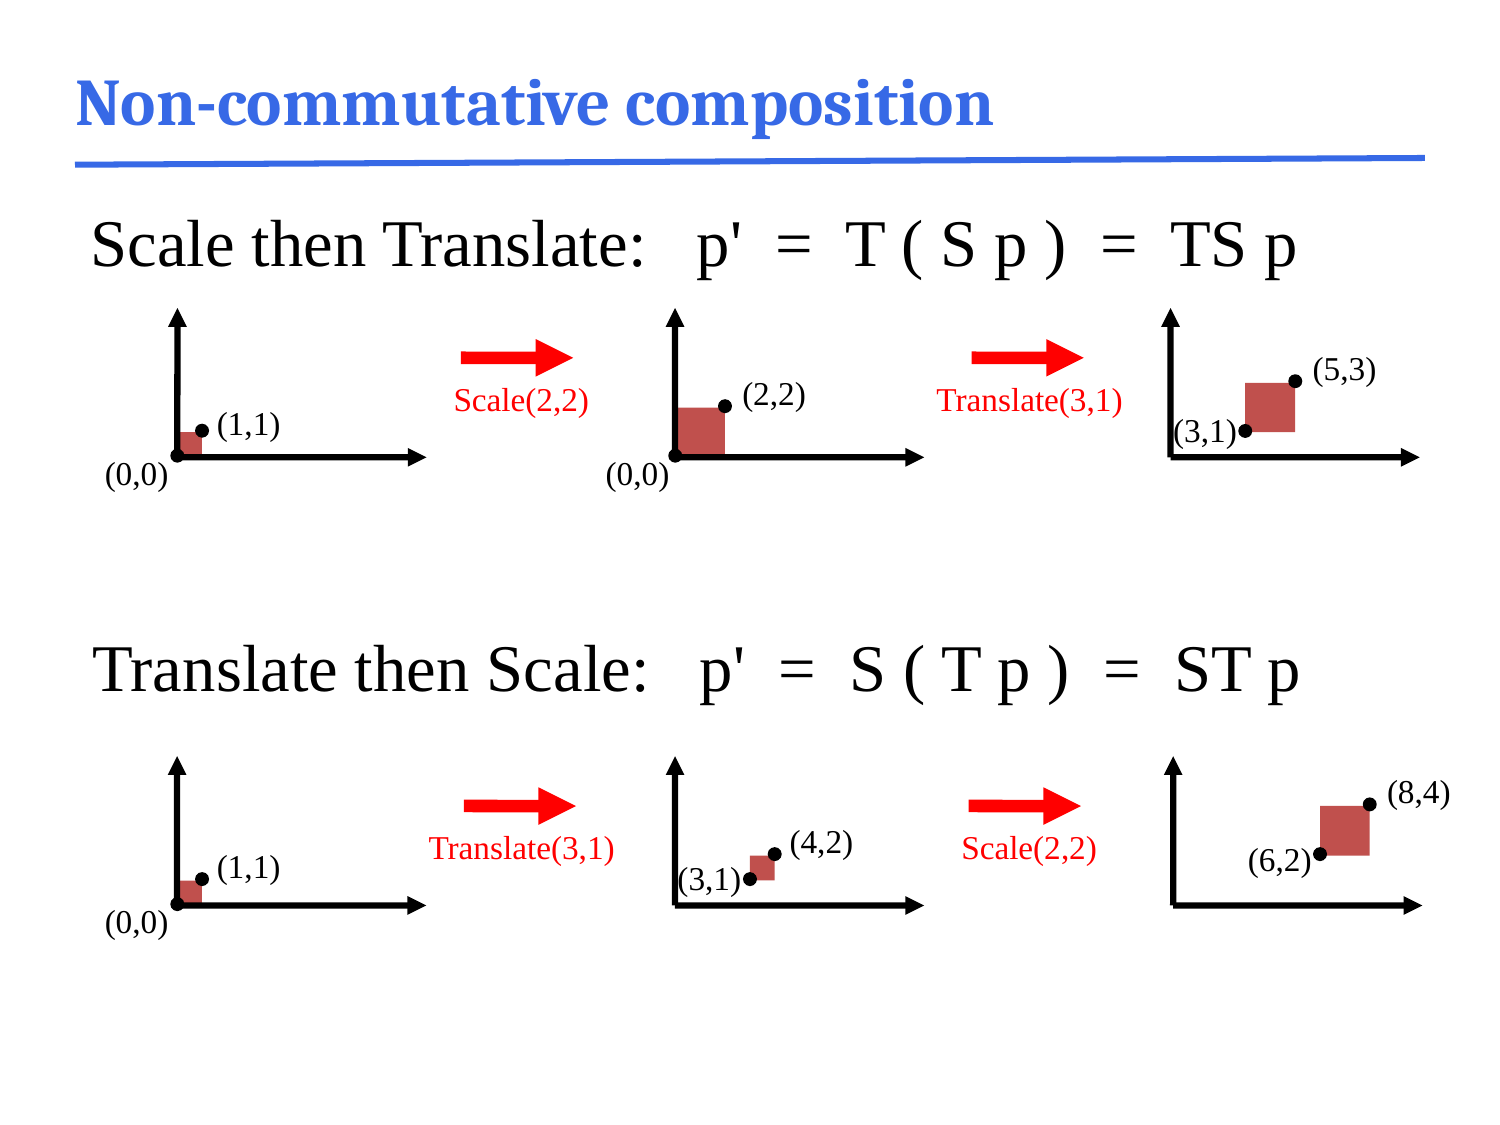

# Non-commutative composition
Scale then Translate: p' = T ( S p ) = TS p
(5,3)
(2,2)
Scale(2,2)
Translate(3,1)
(1,1)
(3,1)
(0,0)
(0,0)
Translate then Scale: p' = S ( T p ) = ST p
(8,4)
(4,2)
Translate(3,1)
Scale(2,2)
(6,2)
(1,1)
(3,1)
(0,0)